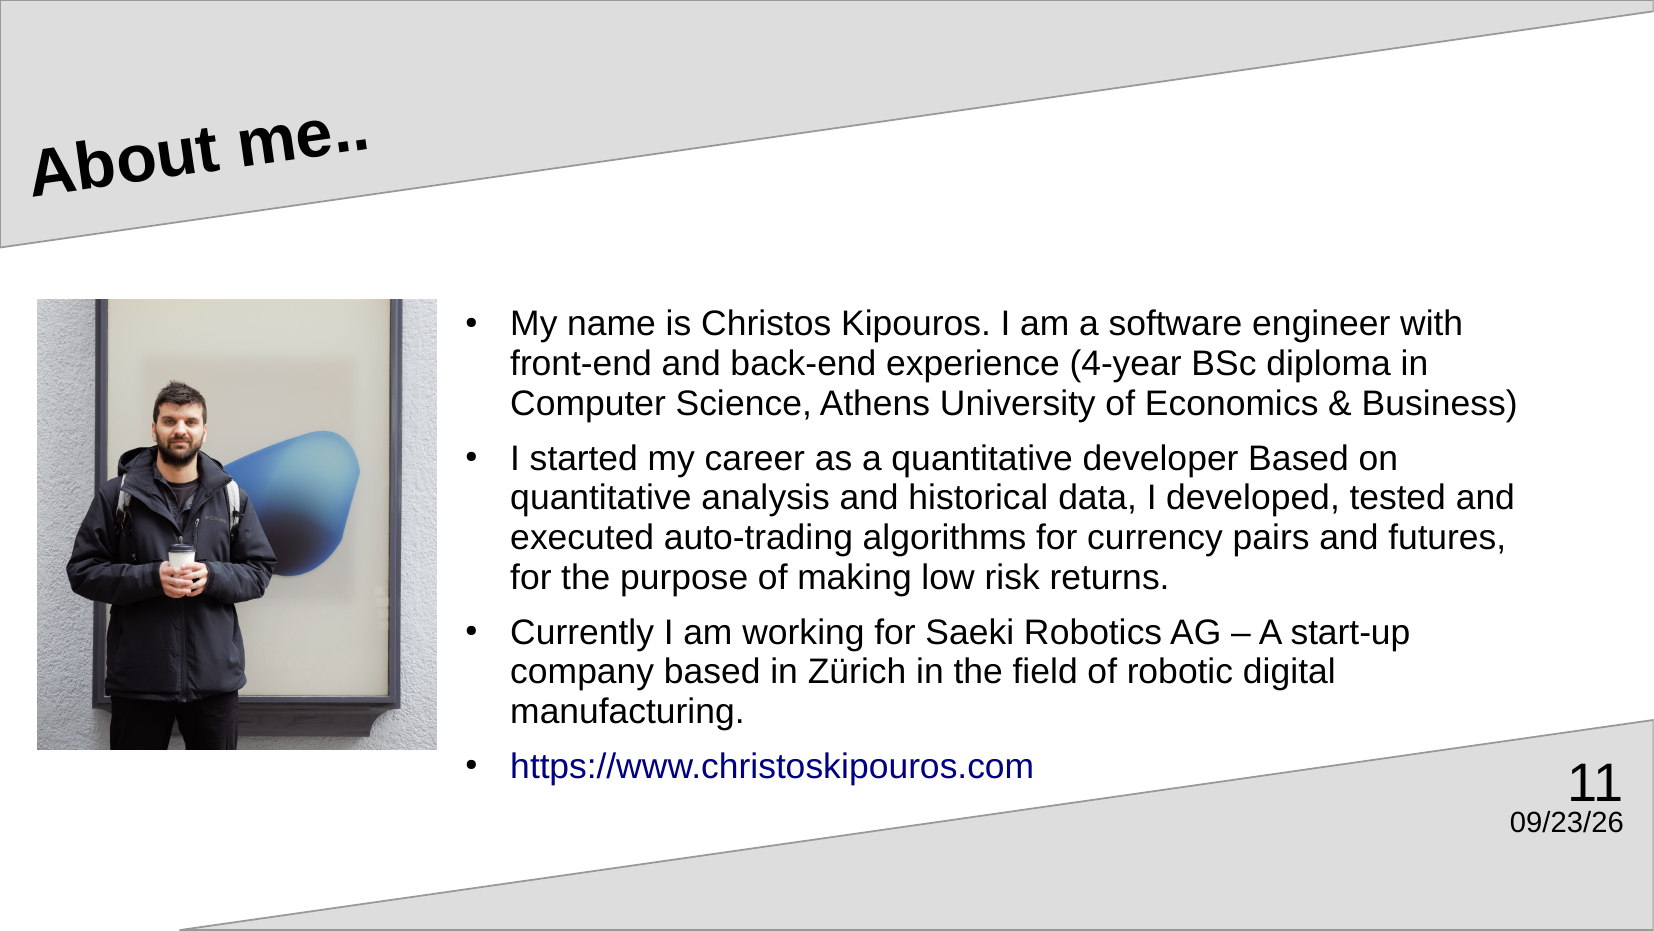

# About me..
My name is Christos Kipouros. I am a software engineer with front-end and back-end experience (4-year BSc diploma in Computer Science, Athens University of Economics & Business)
I started my career as a quantitative developer Based on quantitative analysis and historical data, I developed, tested and executed auto-trading algorithms for currency pairs and futures, for the purpose of making low risk returns.
Currently I am working for Saeki Robotics AG – A start-up company based in Zürich in the field of robotic digital manufacturing.
https://www.christoskipouros.com
11